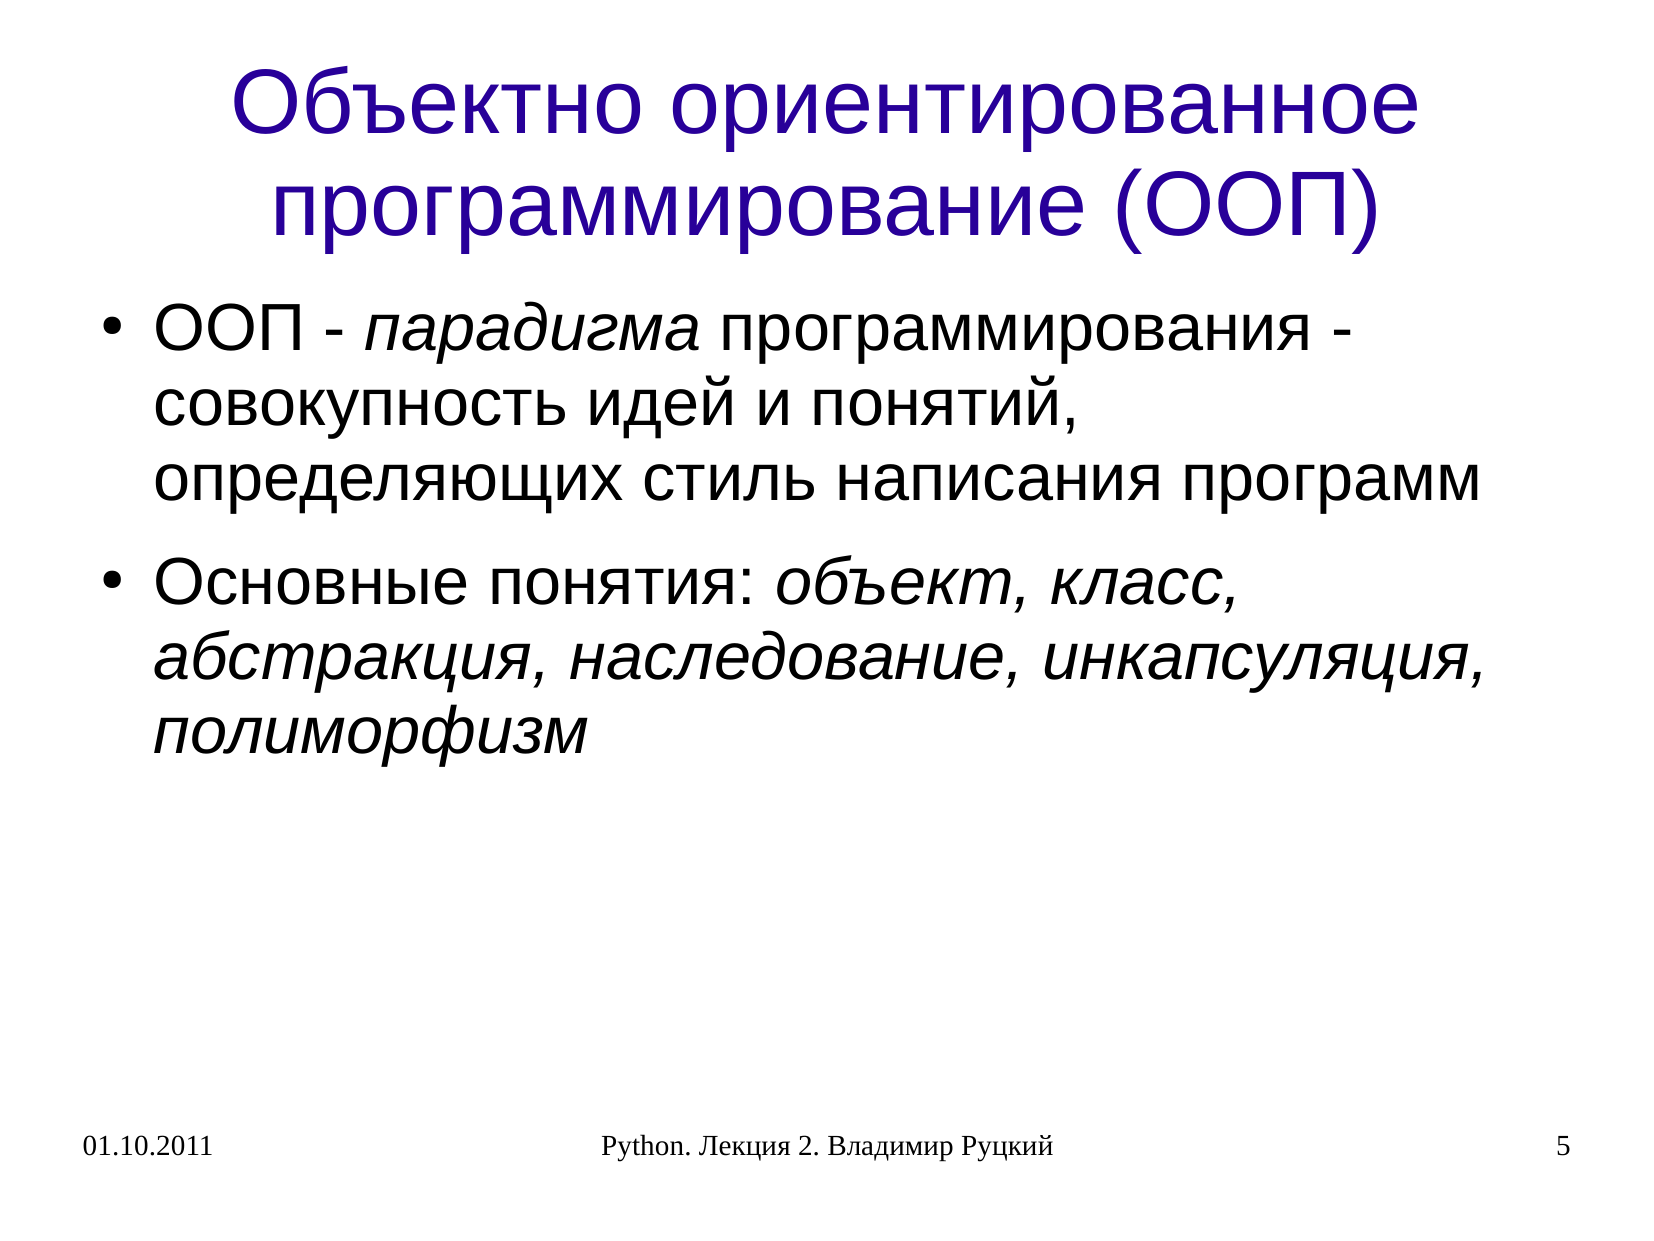

# Объектно ориентированное программирование (ООП)
ООП - парадигма программирования - совокупность идей и понятий, определяющих стиль написания программ
Основные понятия: объект, класс, абстракция, наследование, инкапсуляция, полиморфизм
01.10.2011
Python. Лекция 2. Владимир Руцкий
5